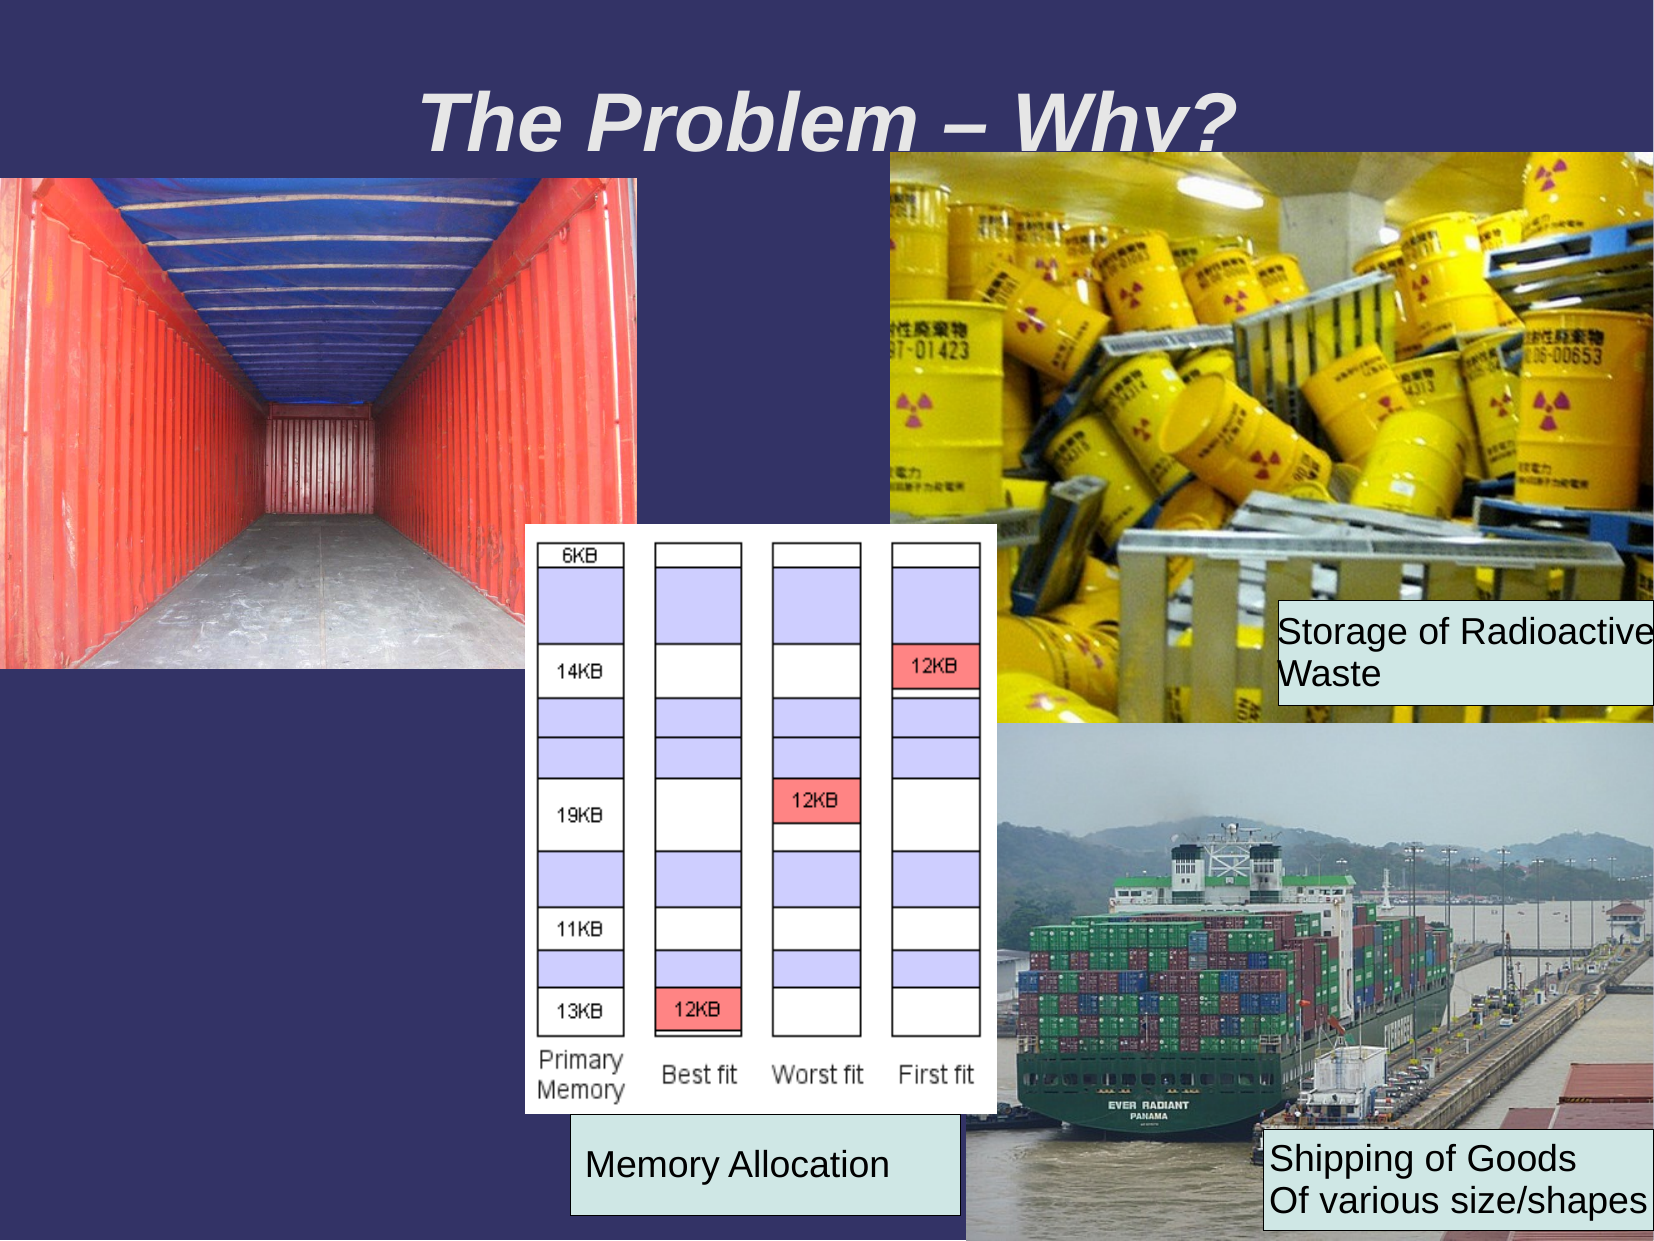

# The Problem – Why?
Storage of Radioactive
Waste
Memory Allocation
Shipping of Goods
Of various size/shapes